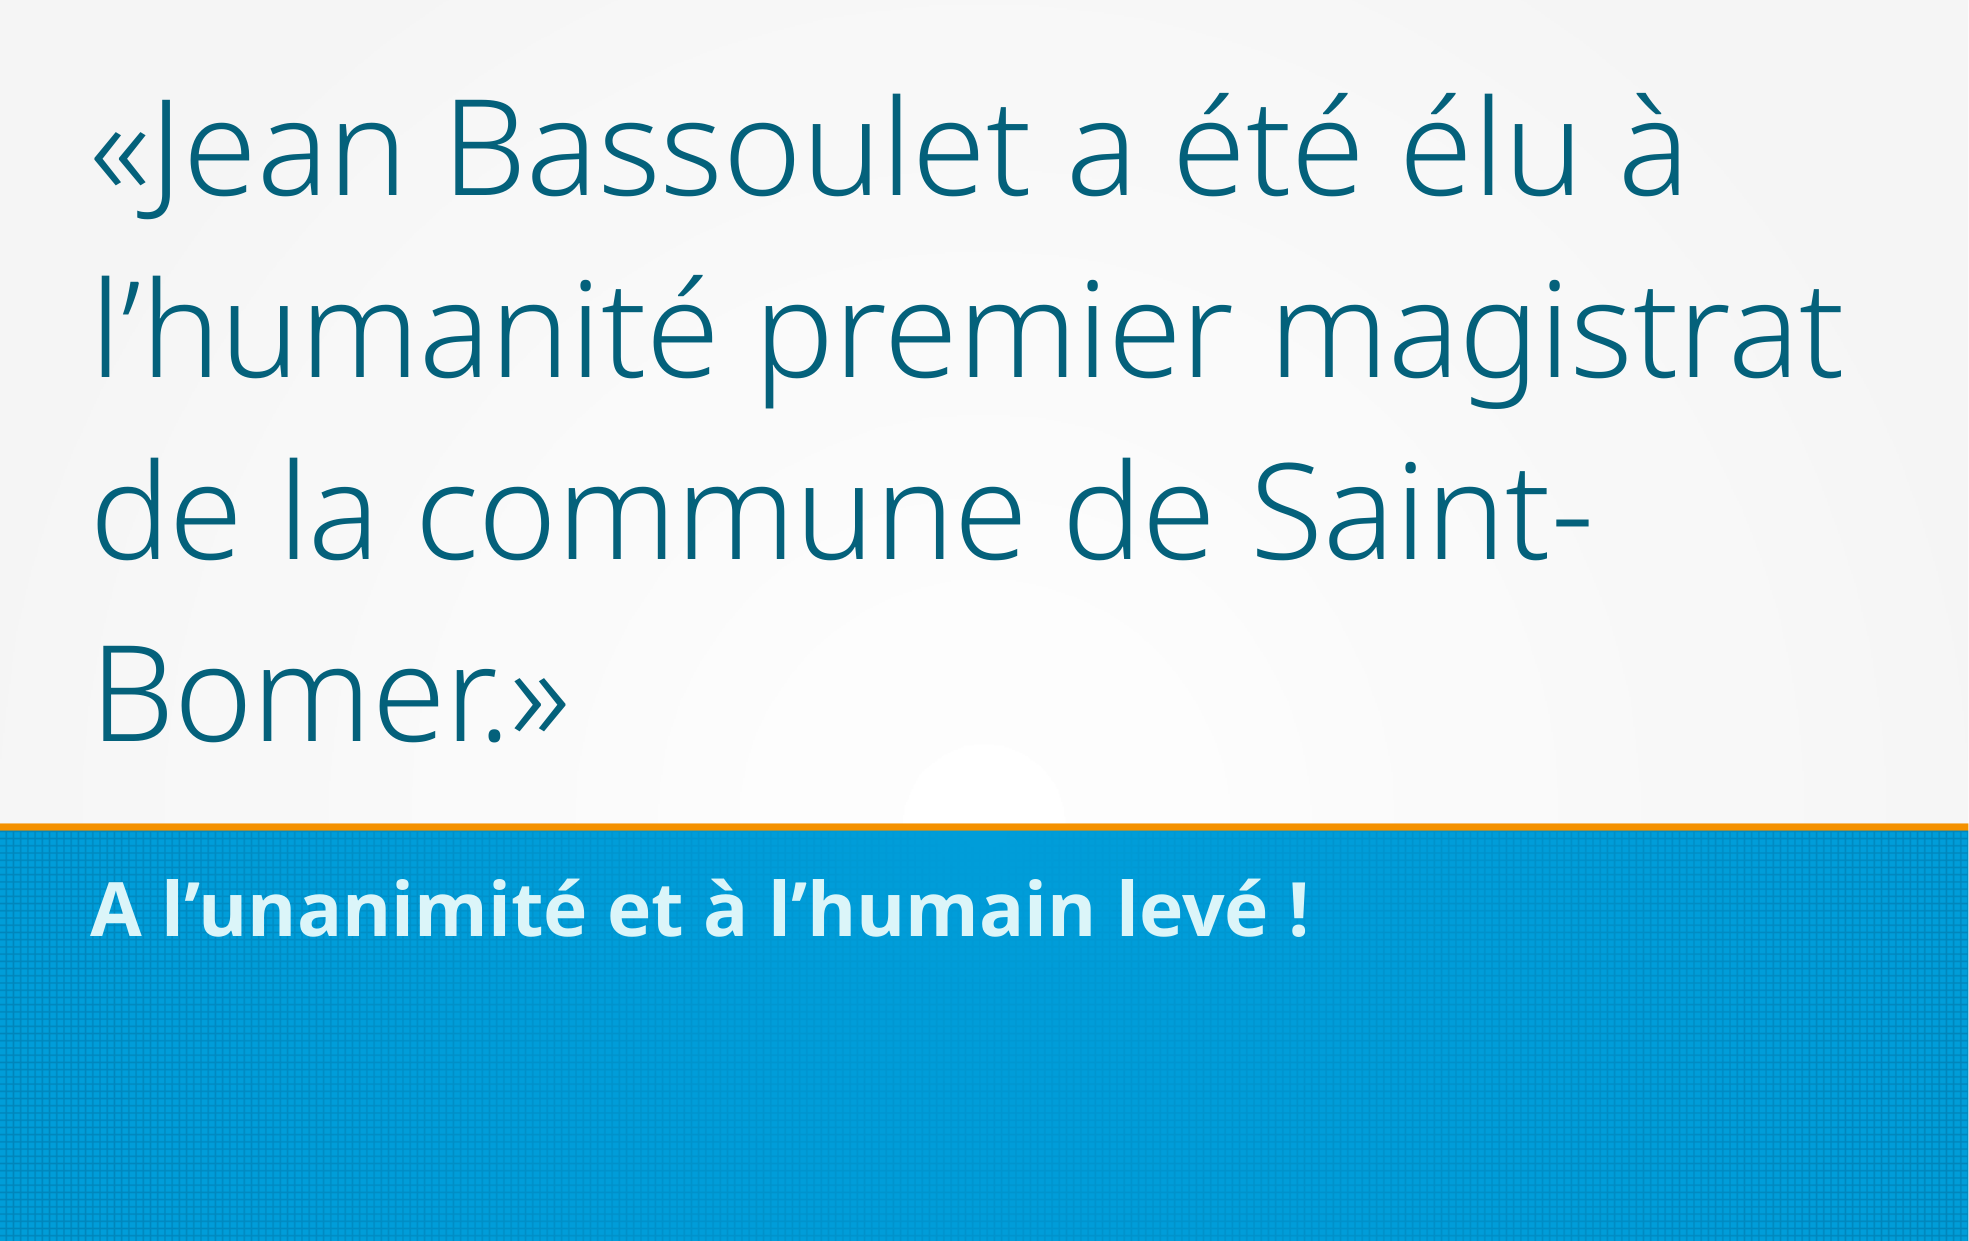

# «Jean Bassoulet a été élu à l’humanité premier magistrat de la commune de Saint-Bomer.»
A l’unanimité et à l’humain levé !